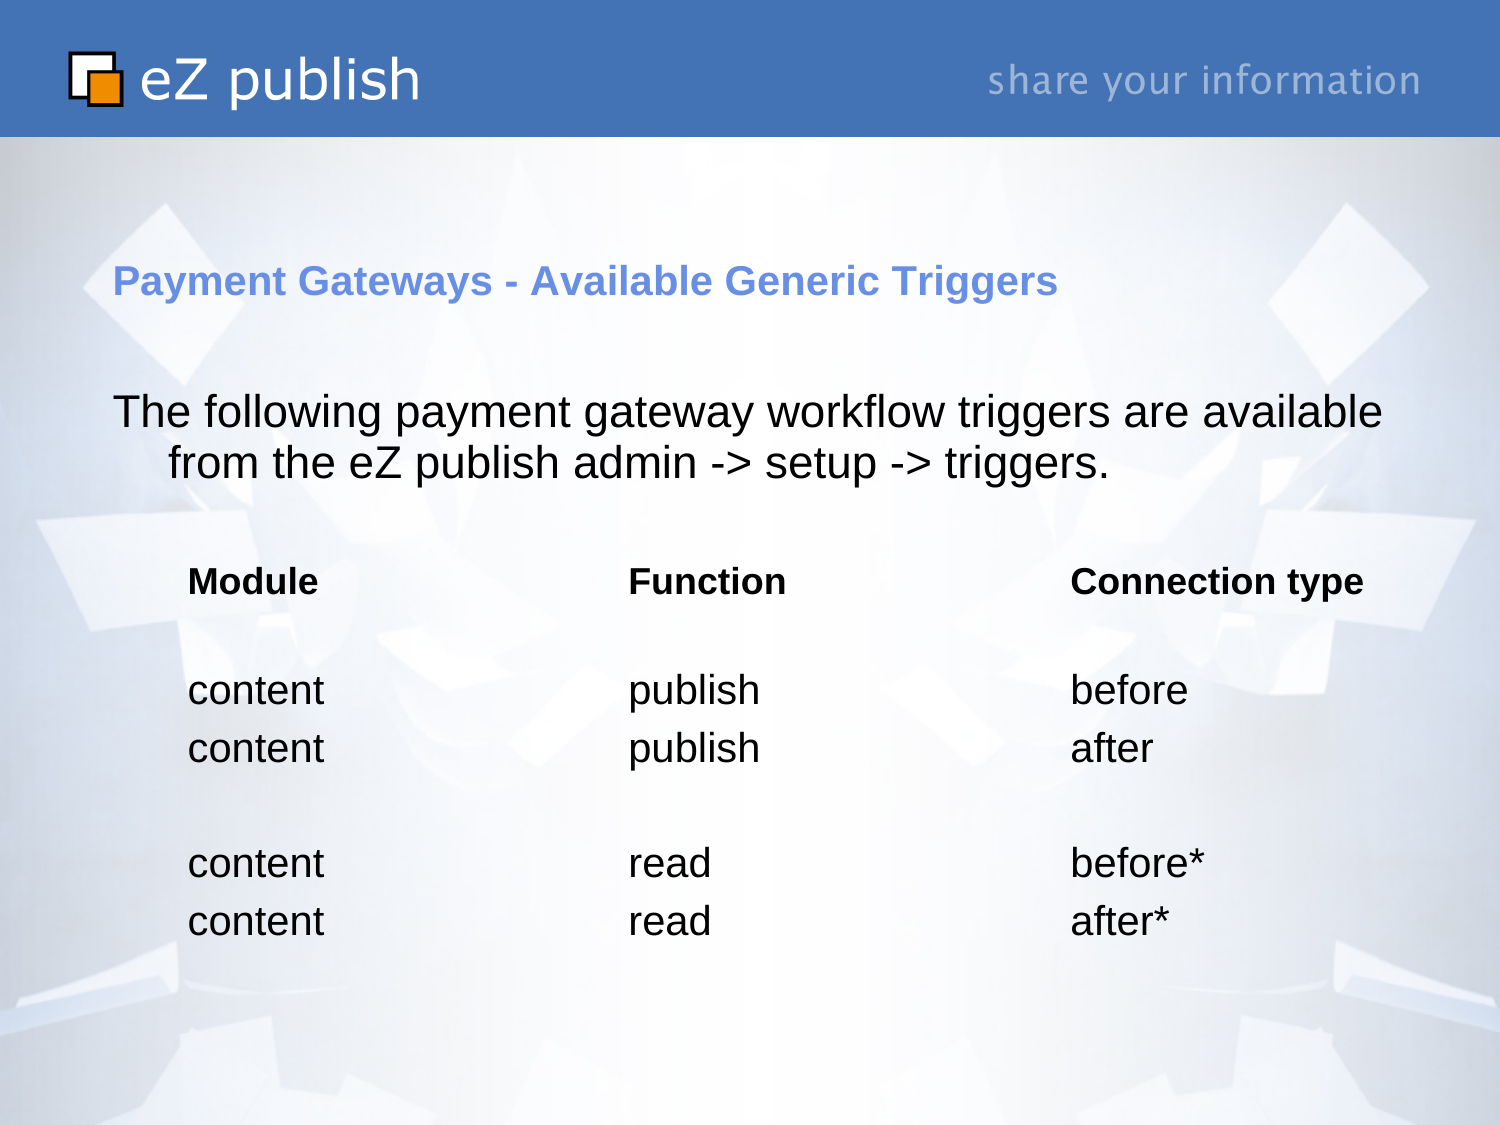

# Payment Gateways - Available Generic Triggers
The following payment gateway workflow triggers are available from the eZ publish admin -> setup -> triggers.
Module					Function				Connection type
content 				publish					before
content 				publish			 		after
content					read					before*
content					read					after*